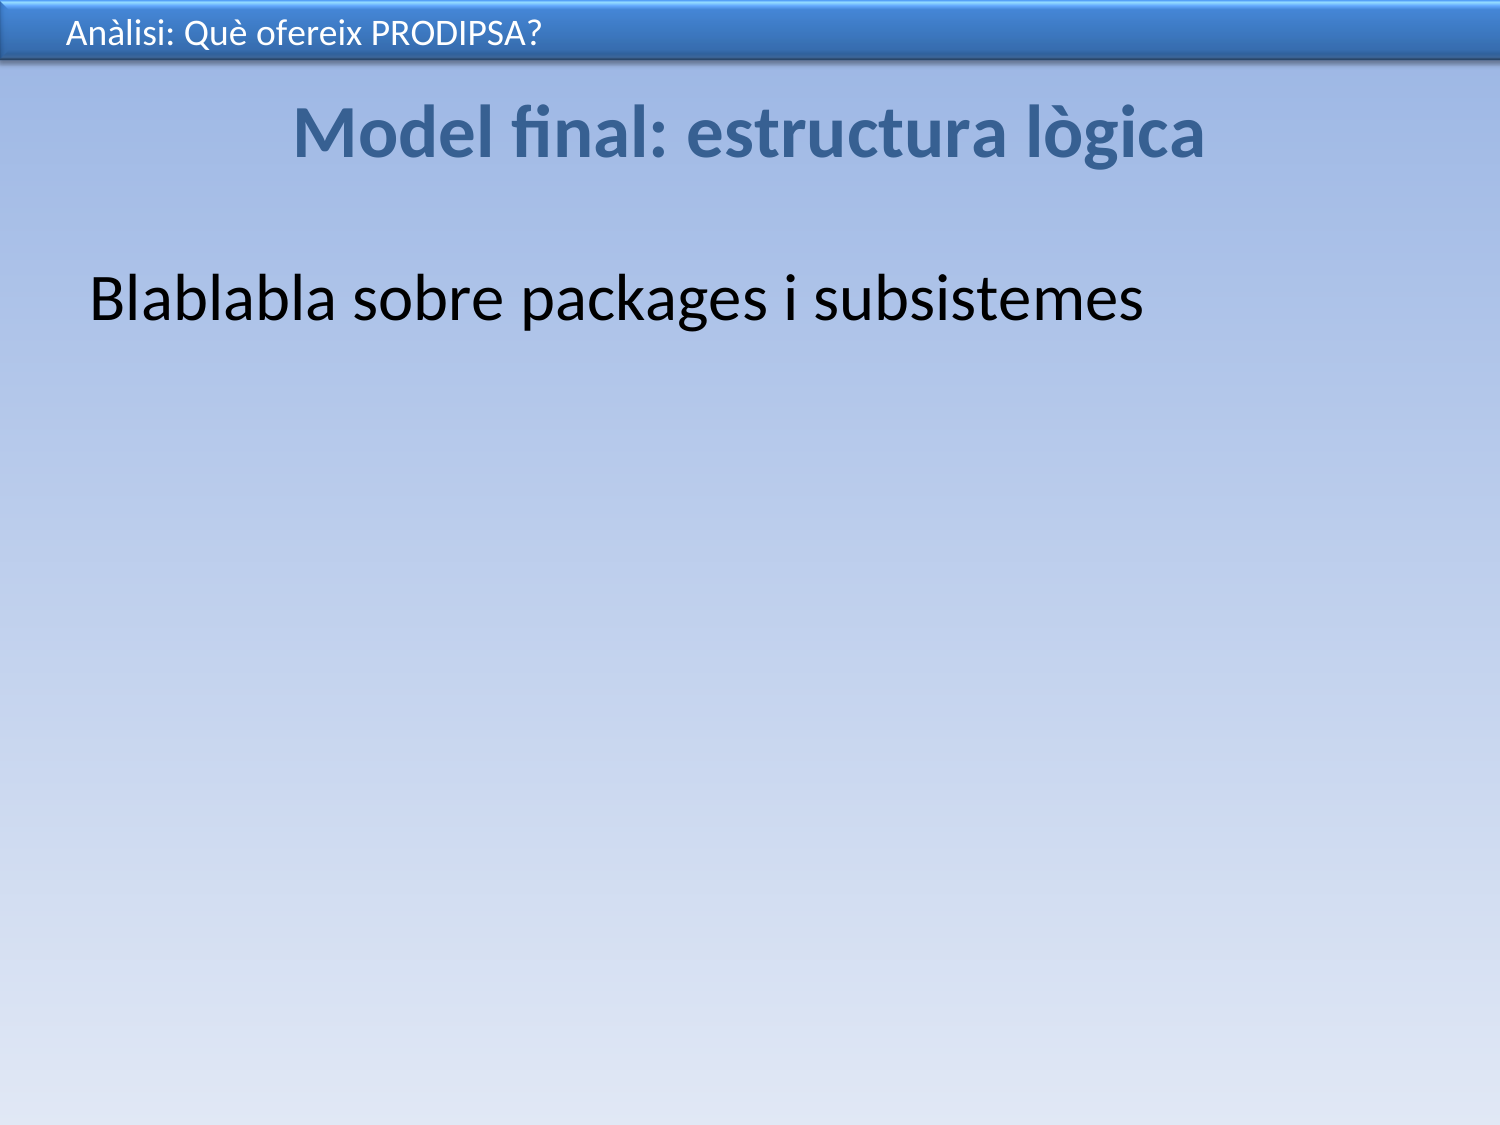

Anàlisi: Què ofereix PRODIPSA?
# Model final: estructura lògica
Blablabla sobre packages i subsistemes